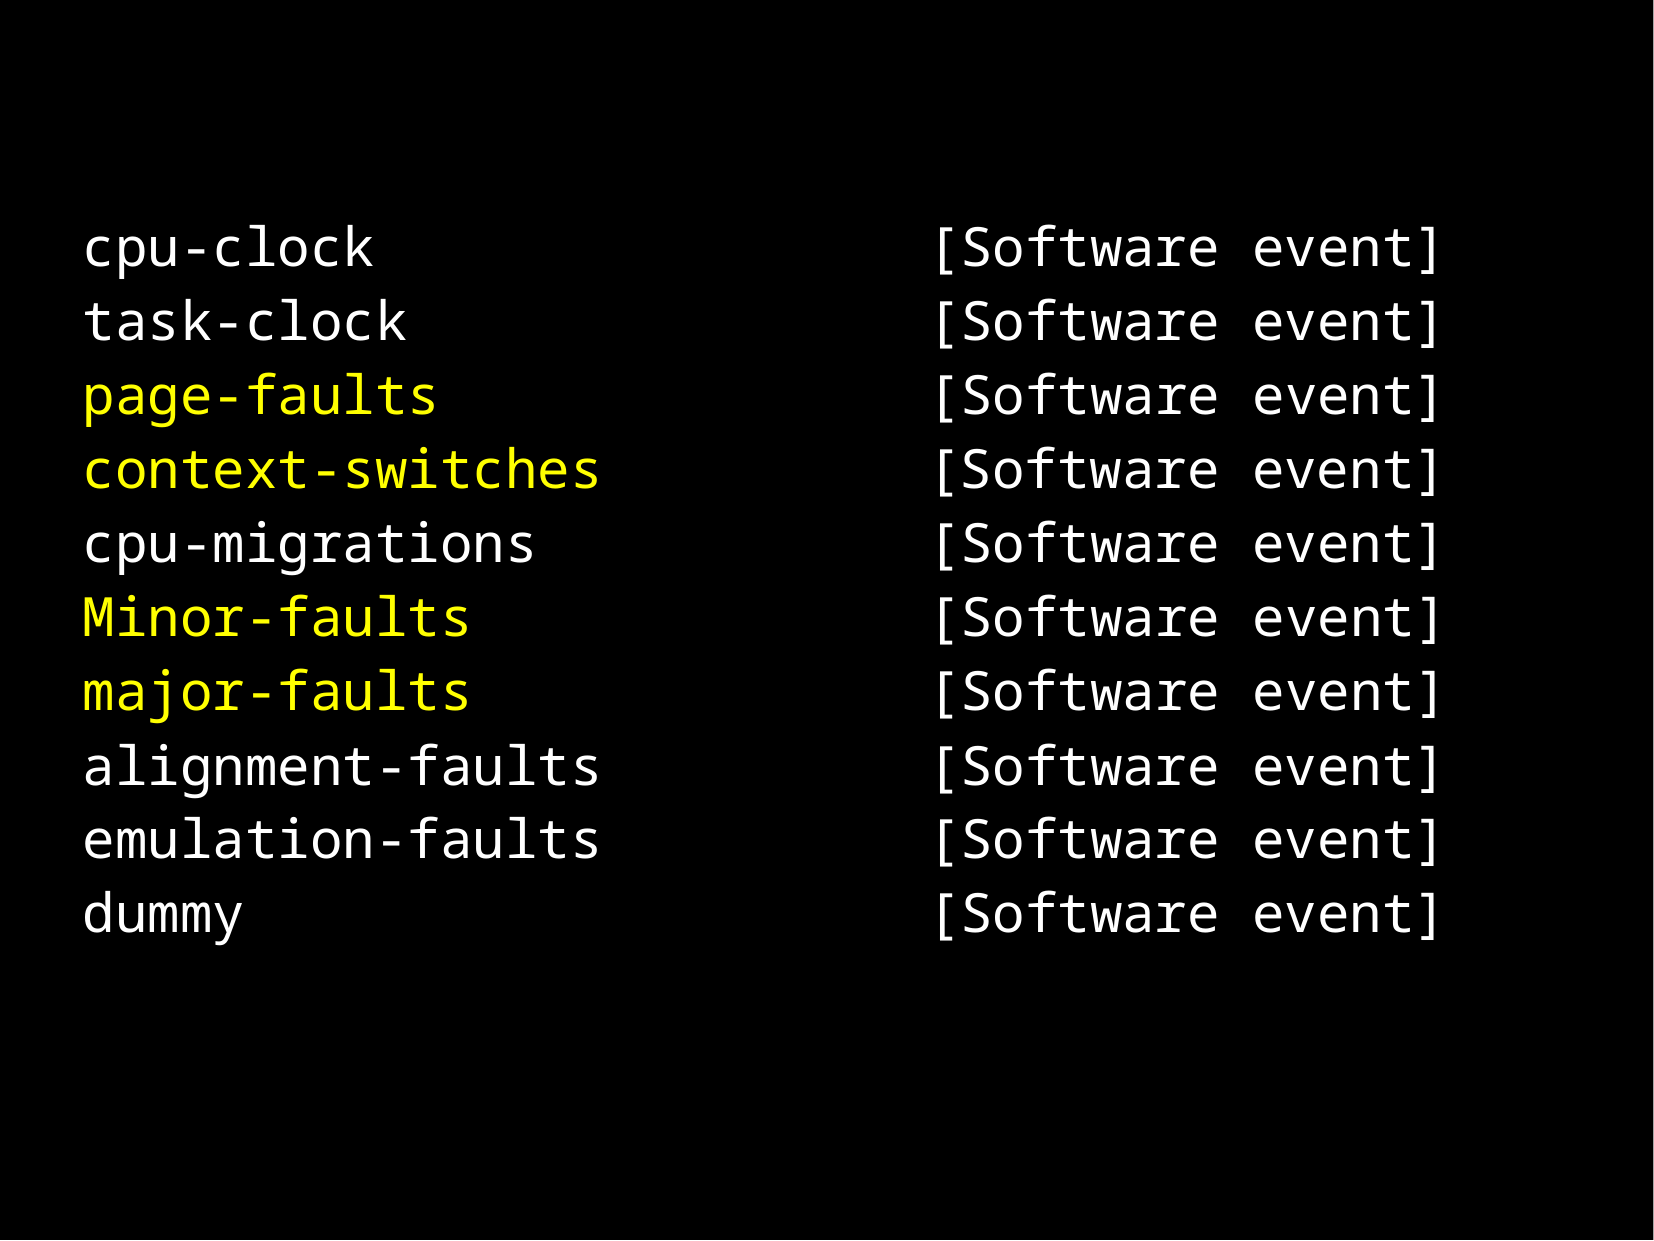

# cpu-clock [Software event]
task-clock [Software event]
page-faults [Software event]
context-switches [Software event]
cpu-migrations [Software event]
Minor-faults [Software event]
major-faults [Software event]
alignment-faults [Software event]
emulation-faults [Software event]
dummy [Software event]